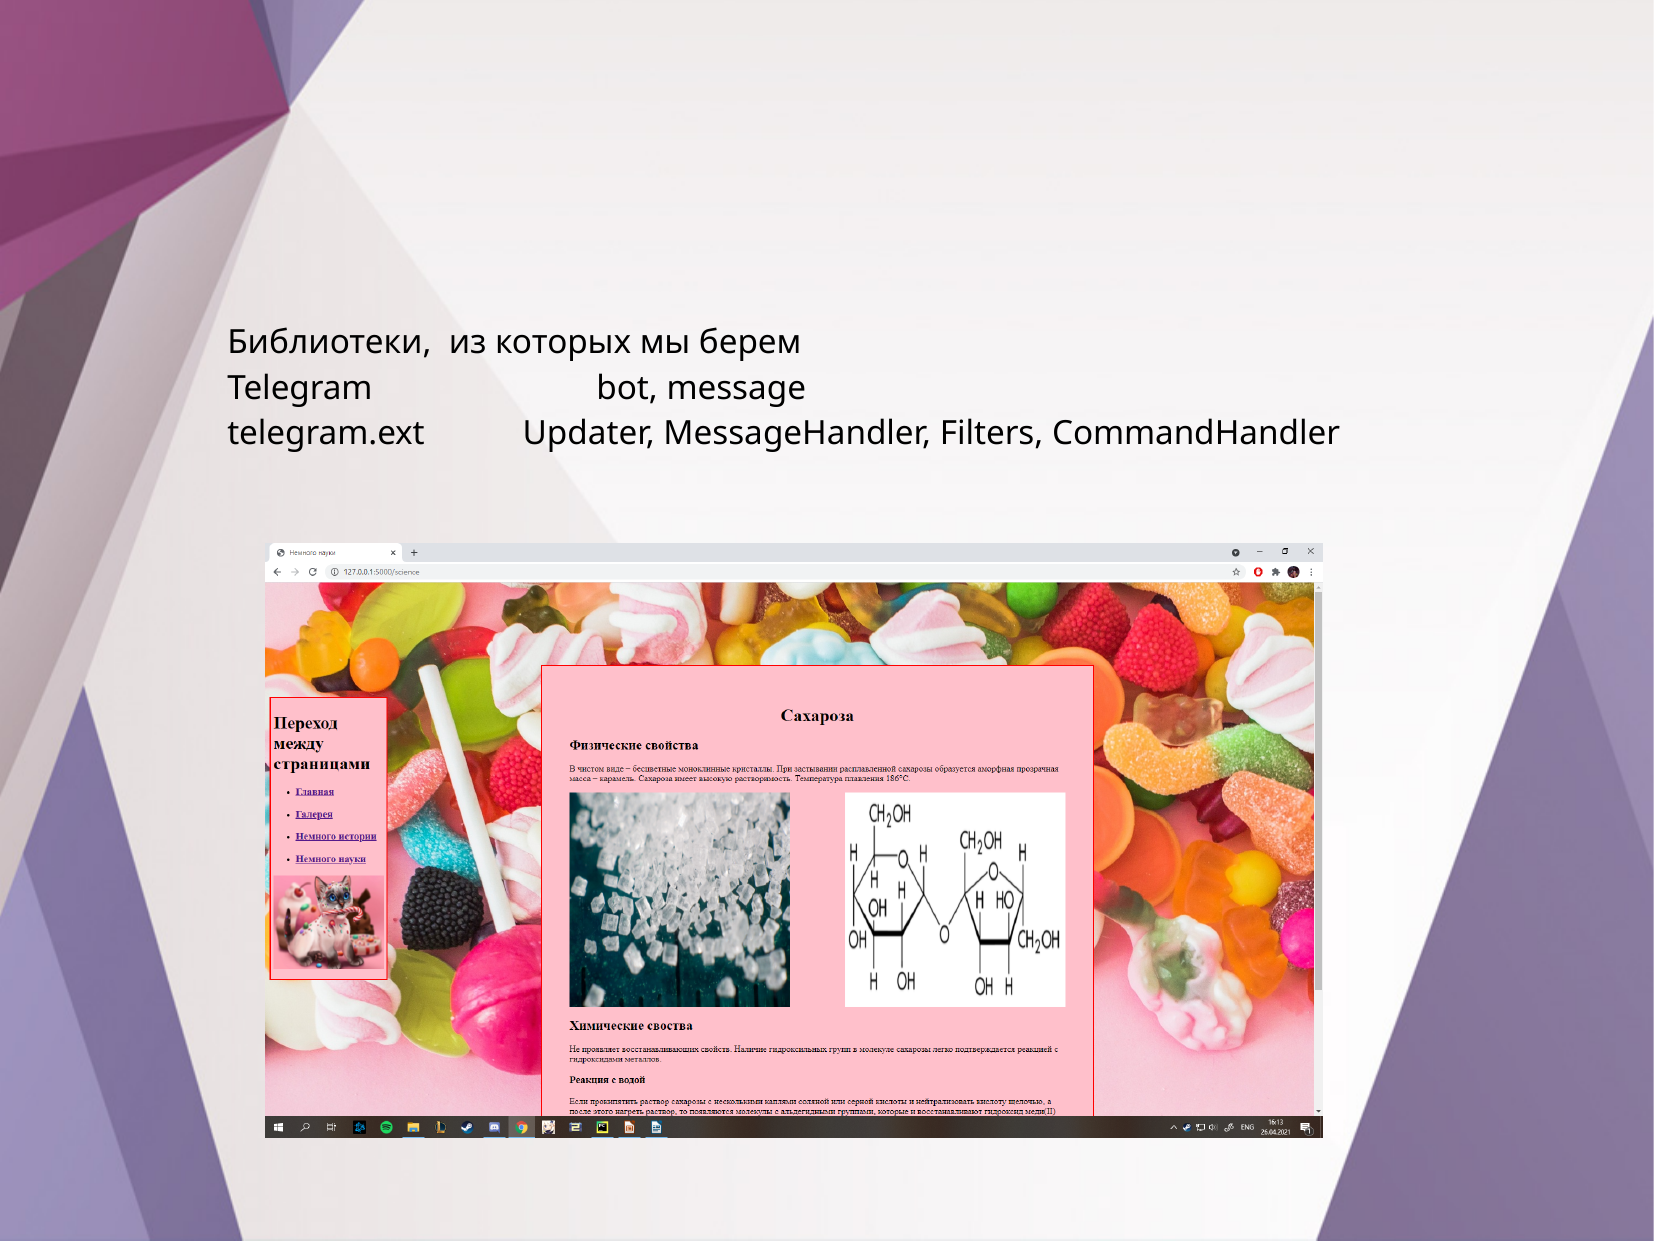

Библиотеки,	из которых мы берем
Telegram 			bot, message
telegram.ext 		Updater, MessageHandler, Filters, CommandHandler